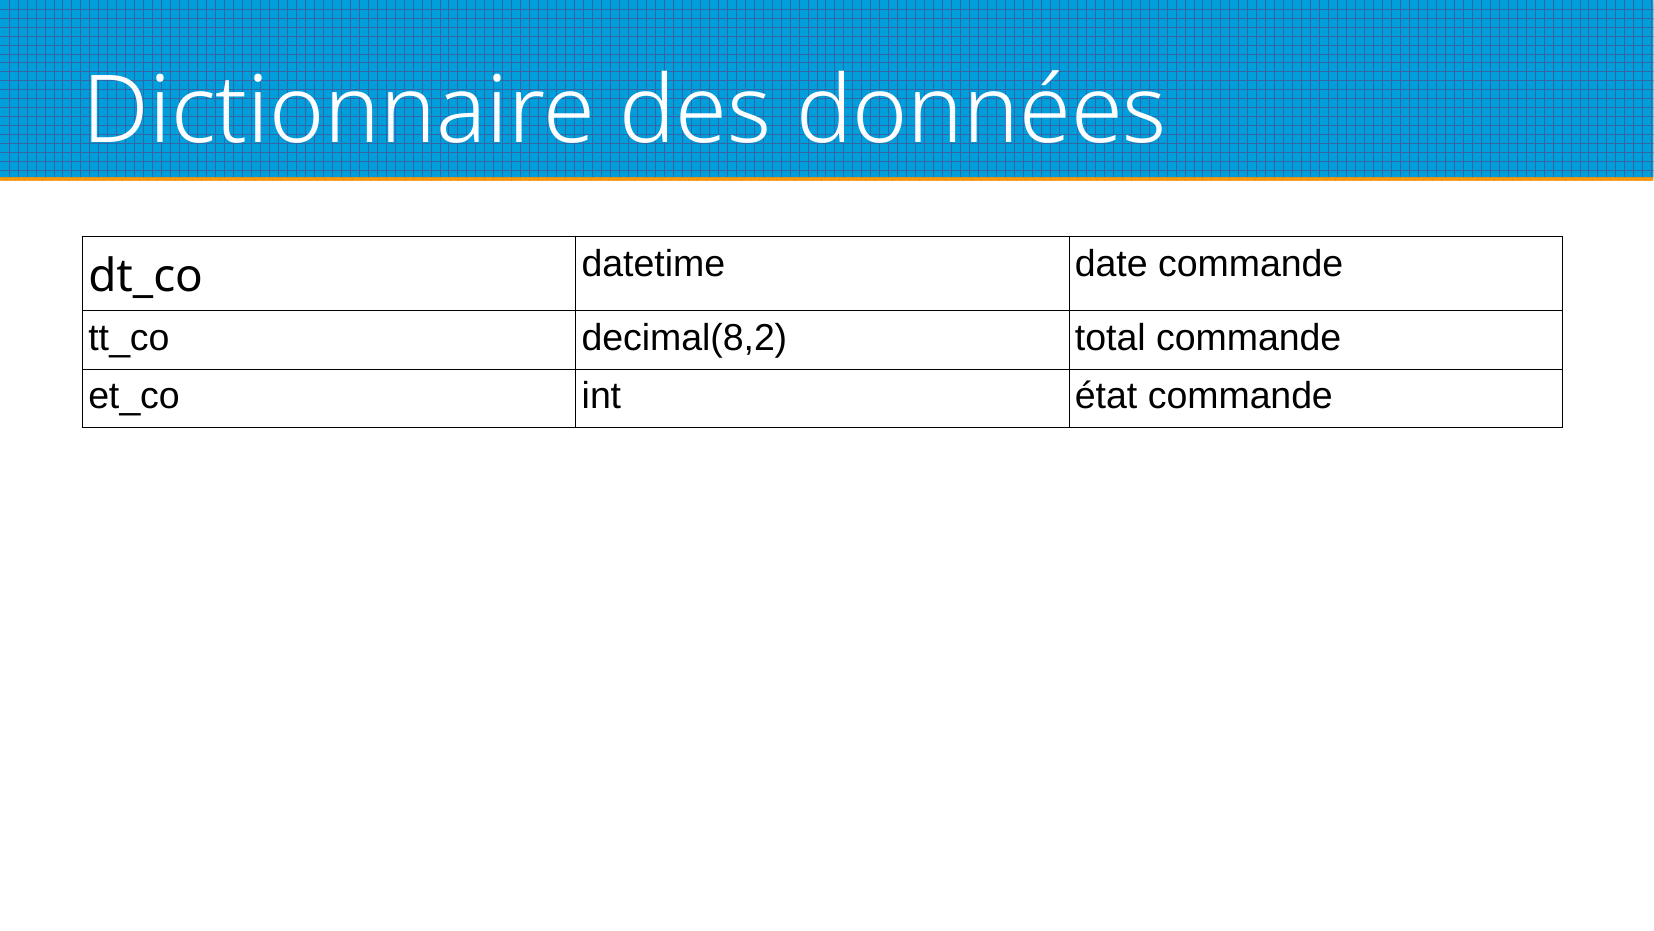

# Dictionnaire des données
| dt\_co | datetime | date commande |
| --- | --- | --- |
| tt\_co | decimal(8,2) | total commande |
| et\_co | int | état commande |